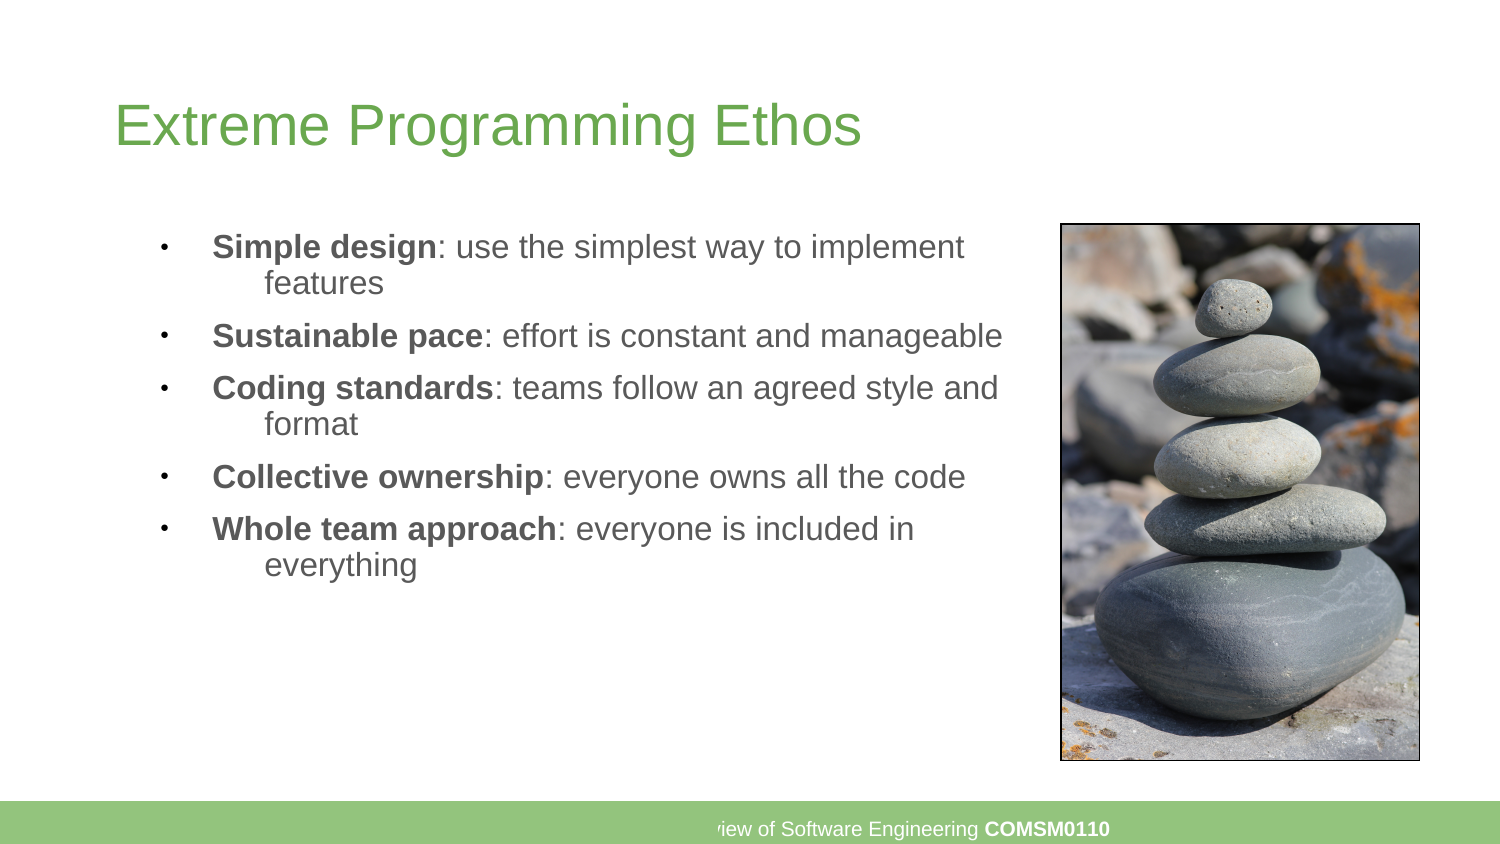

# Extreme Programming Ethos
Simple design: use the simplest way to implement features
Sustainable pace: effort is constant and manageable
Coding standards: teams follow an agreed style and format
Collective ownership: everyone owns all the code
Whole team approach: everyone is included in everything